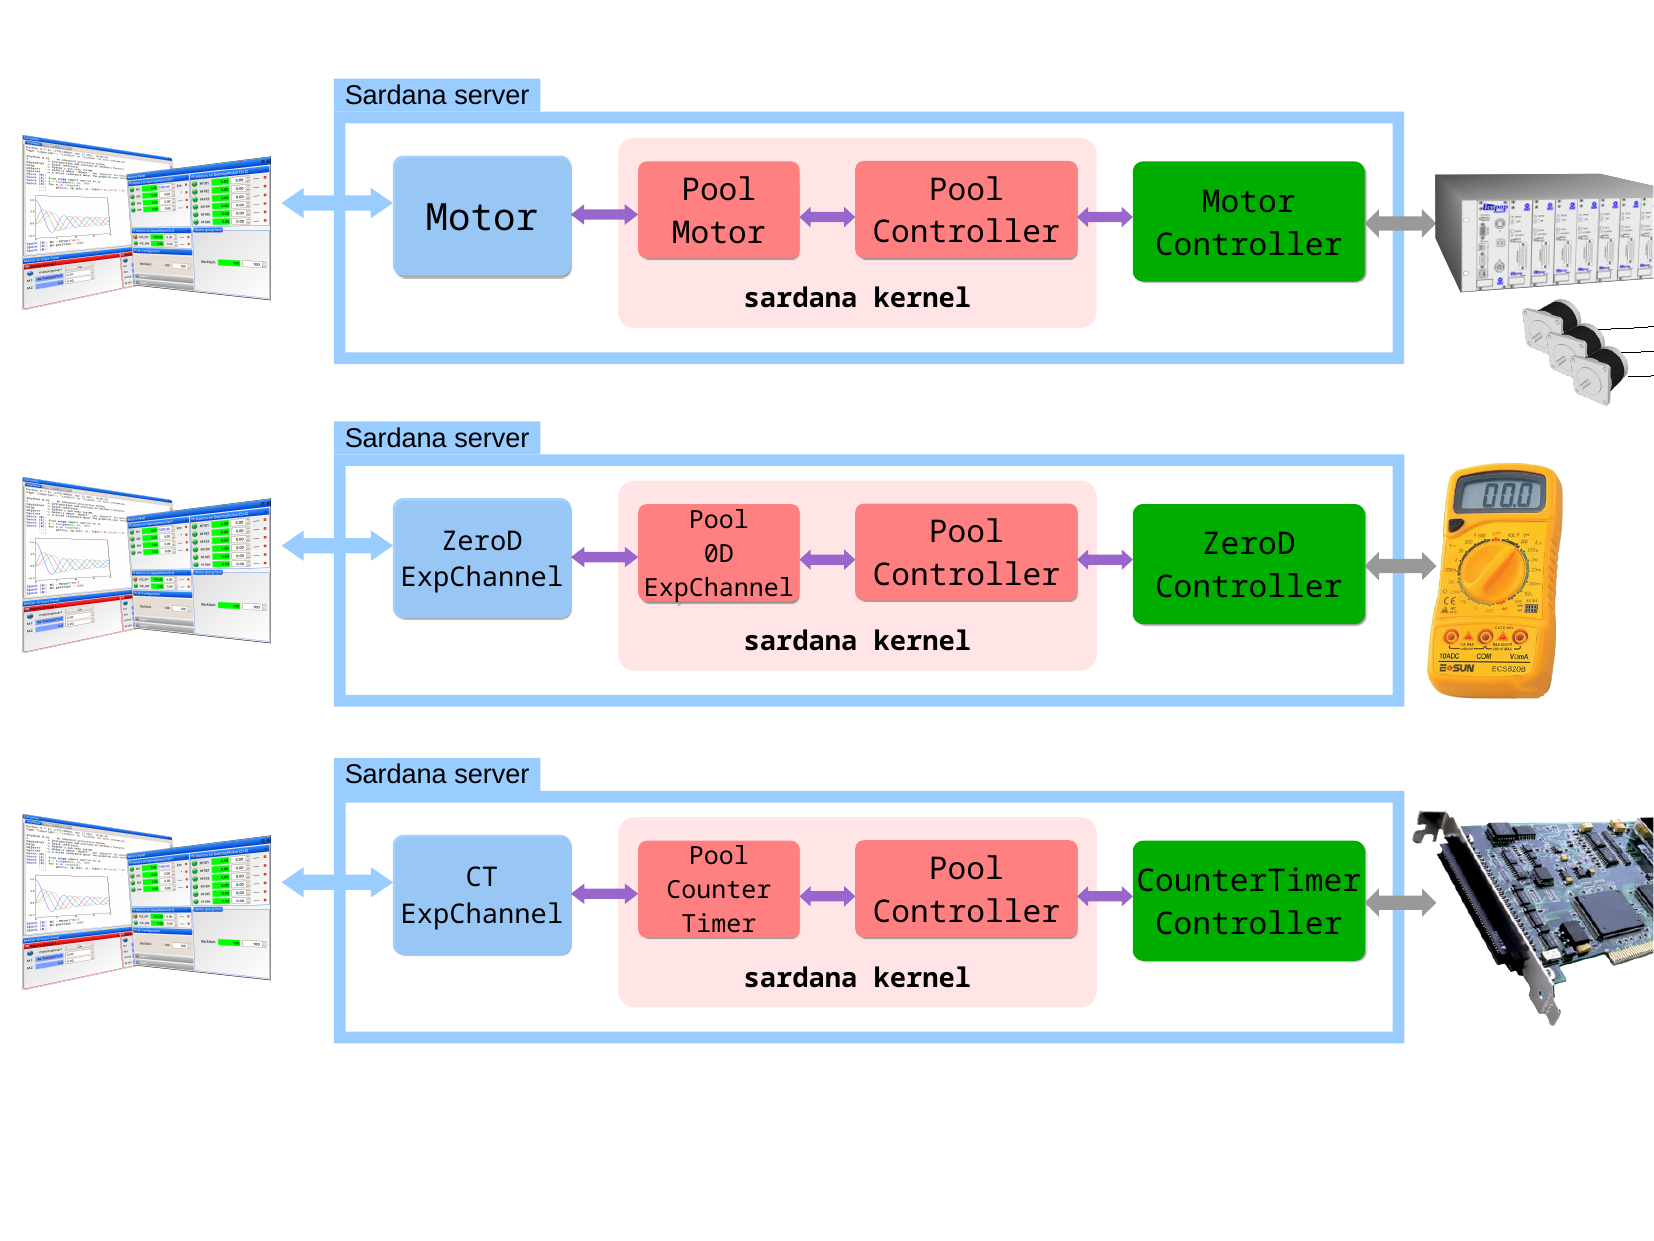

Sardana server
tango
interface
sardana
kernel
Controller
Sardana server
sardana kernel
Motor
Pool
Controller
Pool
Motor
Motor
Controller
Sardana server
sardana kernel
ZeroD
ExpChannel
Pool
Controller
Pool
0D
ExpChannel
ZeroD
Controller
Sardana server
sardana kernel
CT
ExpChannel
Pool
Controller
Pool
Counter
Timer
CounterTimer
Controller